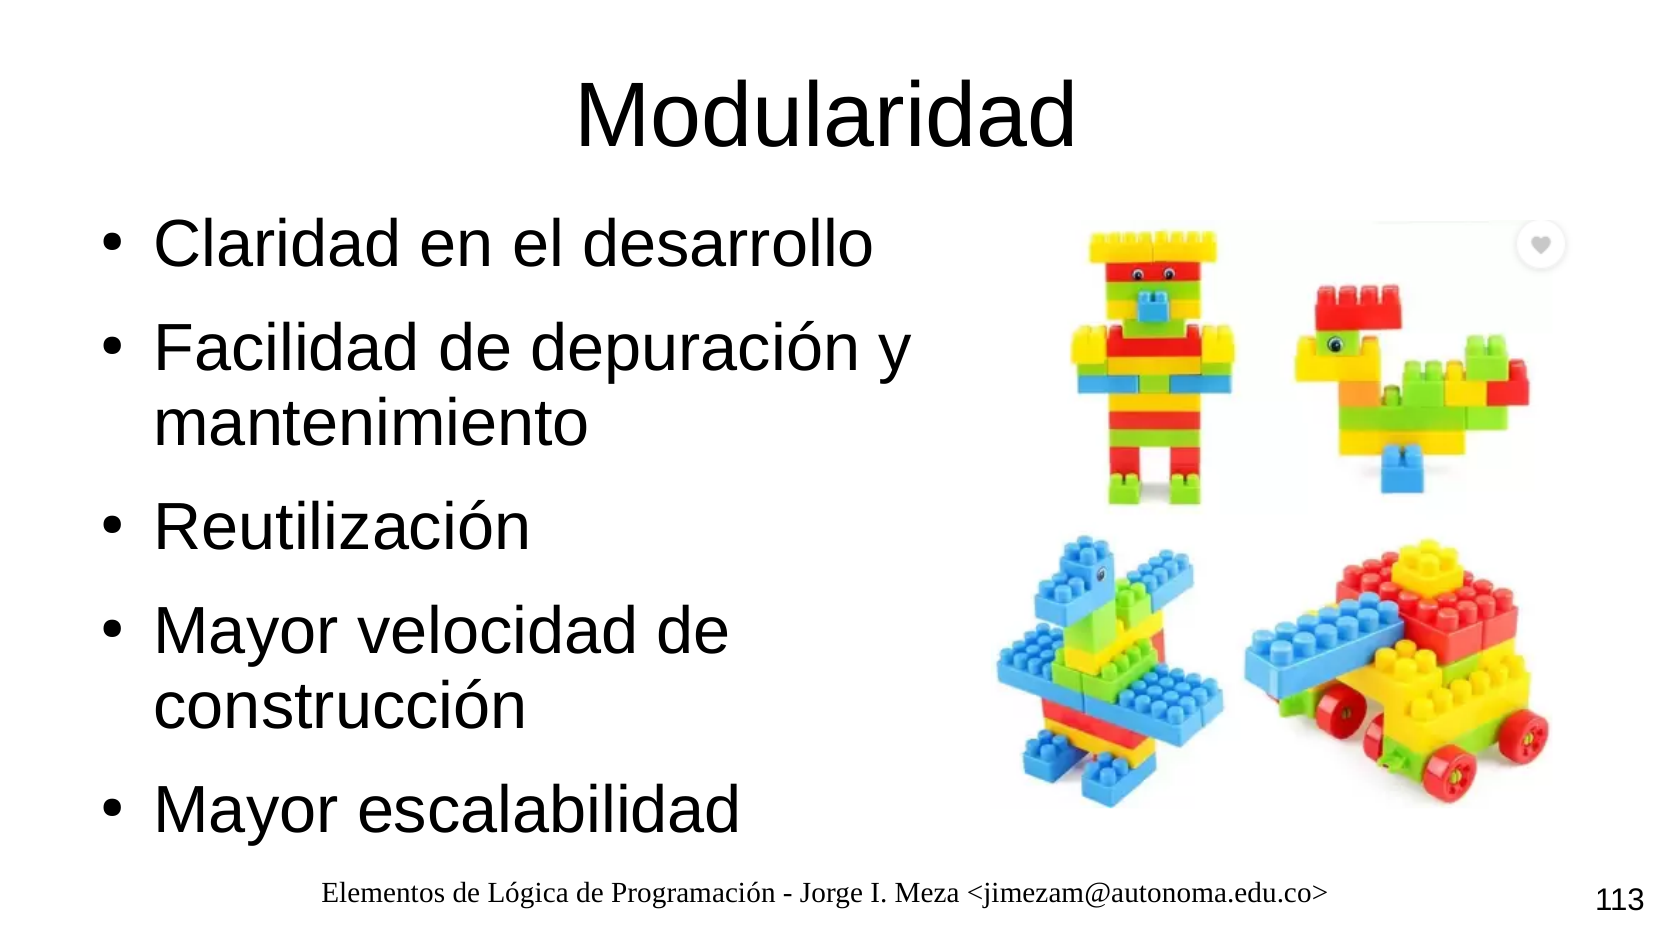

# Modularidad
Claridad en el desarrollo
Facilidad de depuración y mantenimiento
Reutilización
Mayor velocidad de construcción
Mayor escalabilidad
Elementos de Lógica de Programación - Jorge I. Meza <jimezam@autonoma.edu.co>